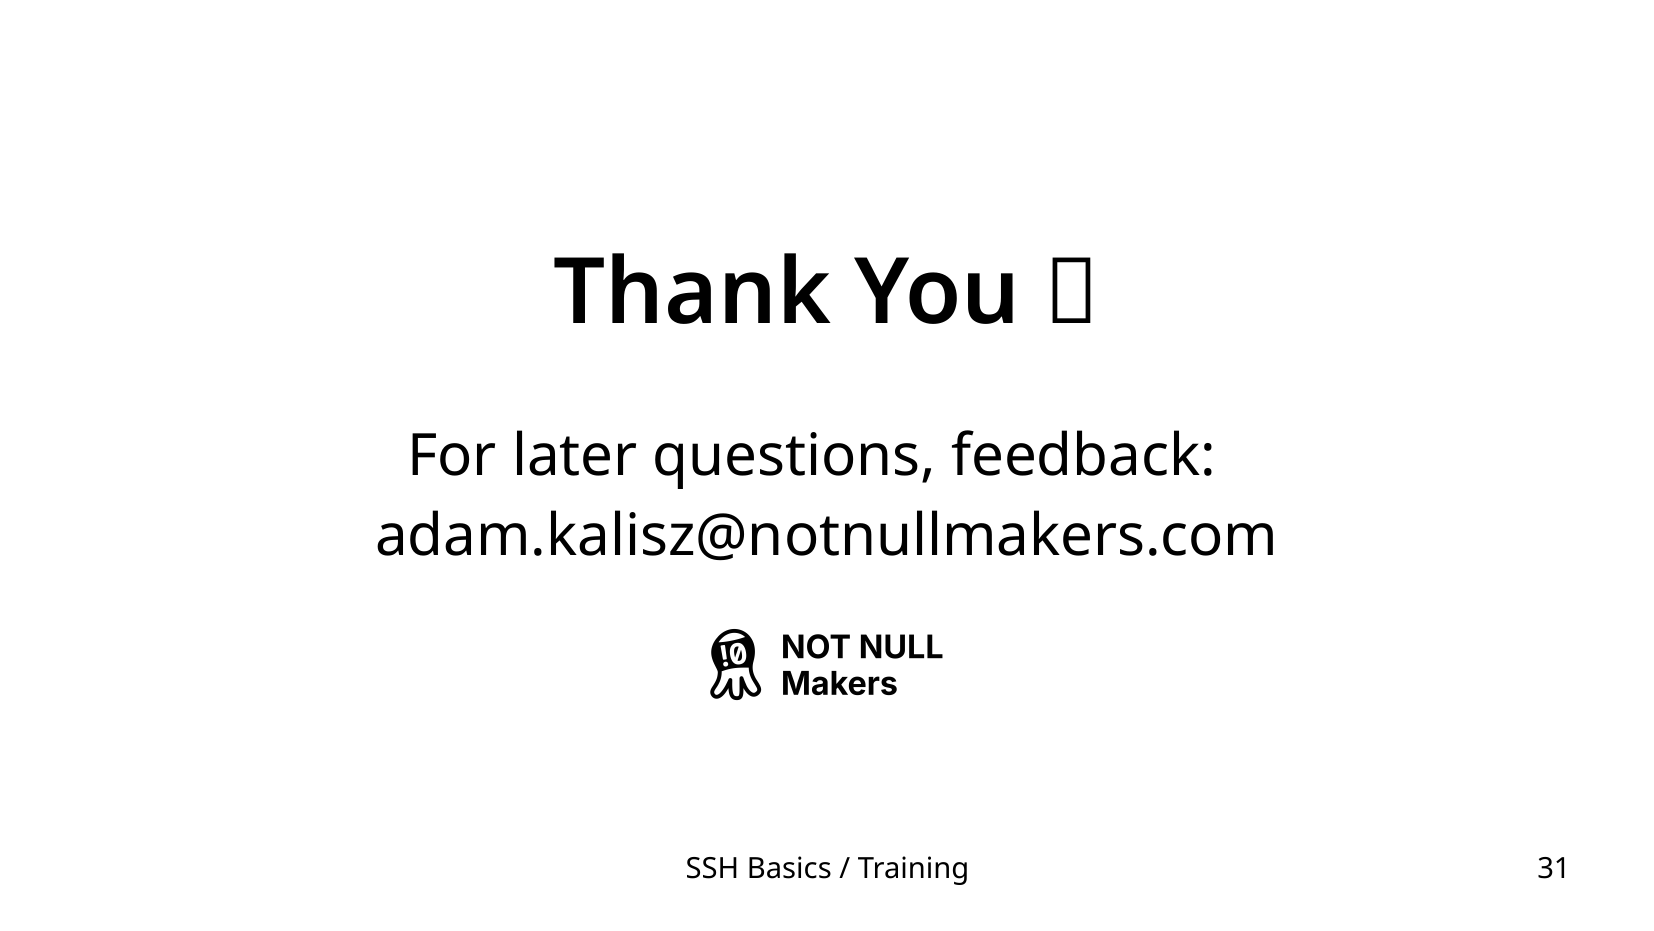

# Thank You 🎉
For later questions, feedback:
adam.kalisz@notnullmakers.com
SSH Basics / Training
31